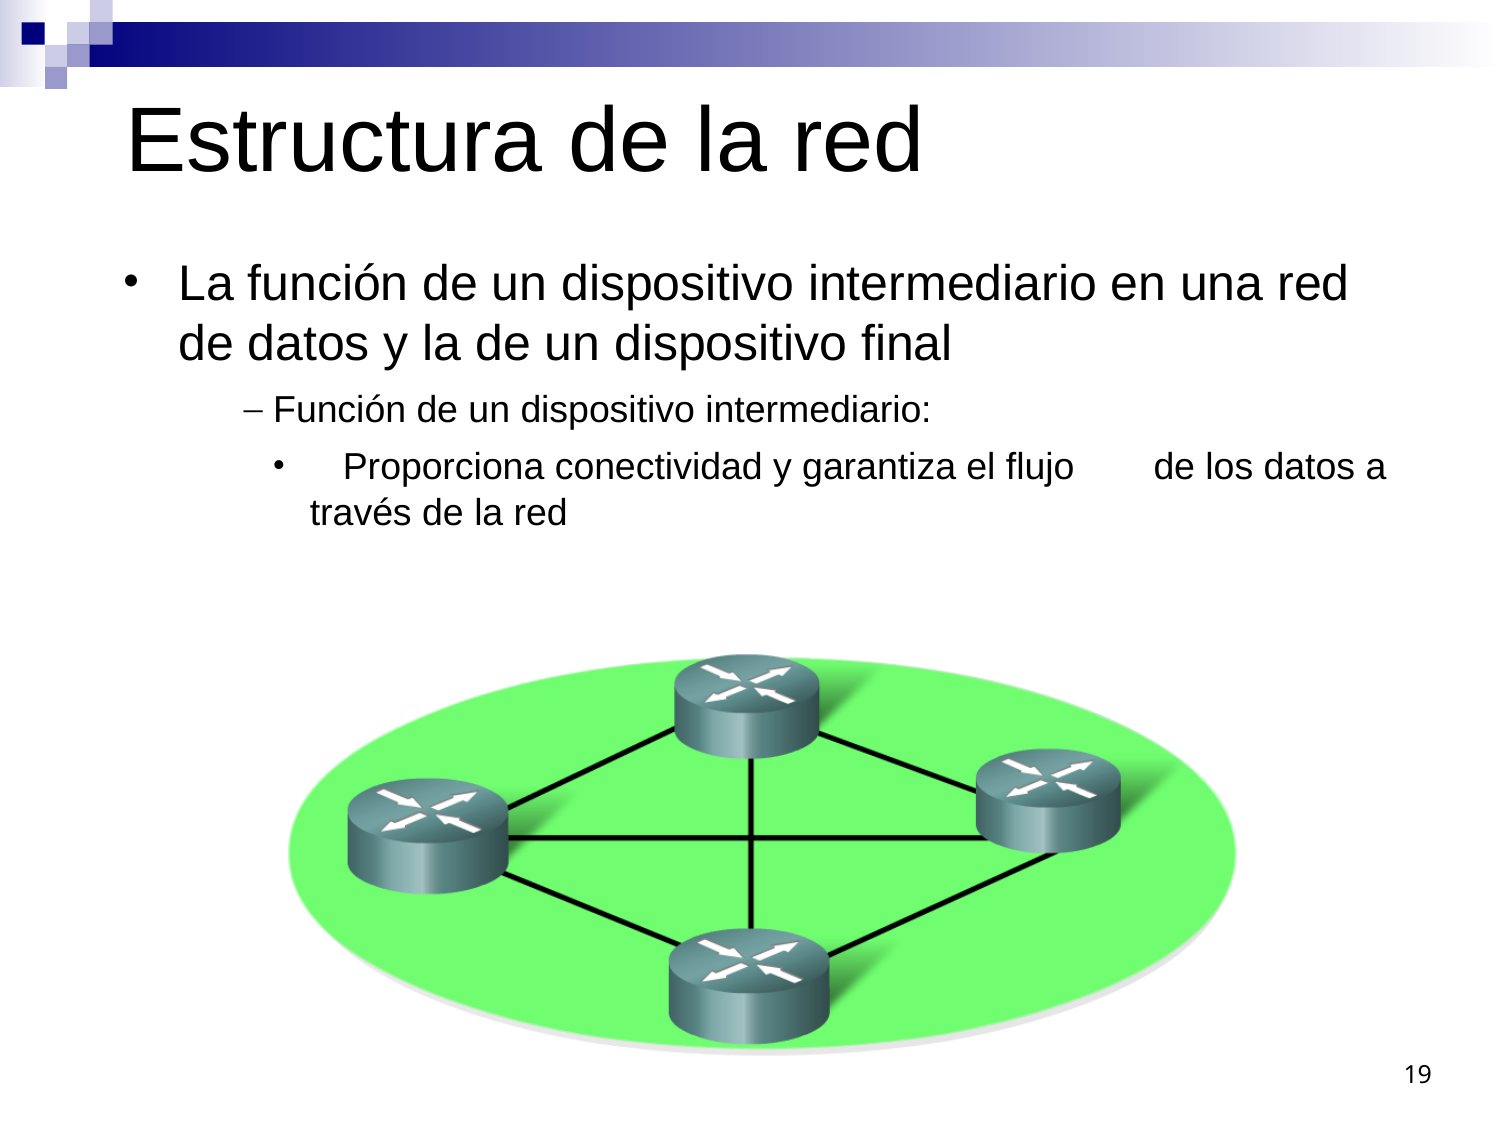

Estructura de la red
La función de un dispositivo intermediario en una red de datos y la de un dispositivo final
 Función de un dispositivo intermediario:
	Proporciona conectividad y garantiza el flujo 	de los datos a través de la red